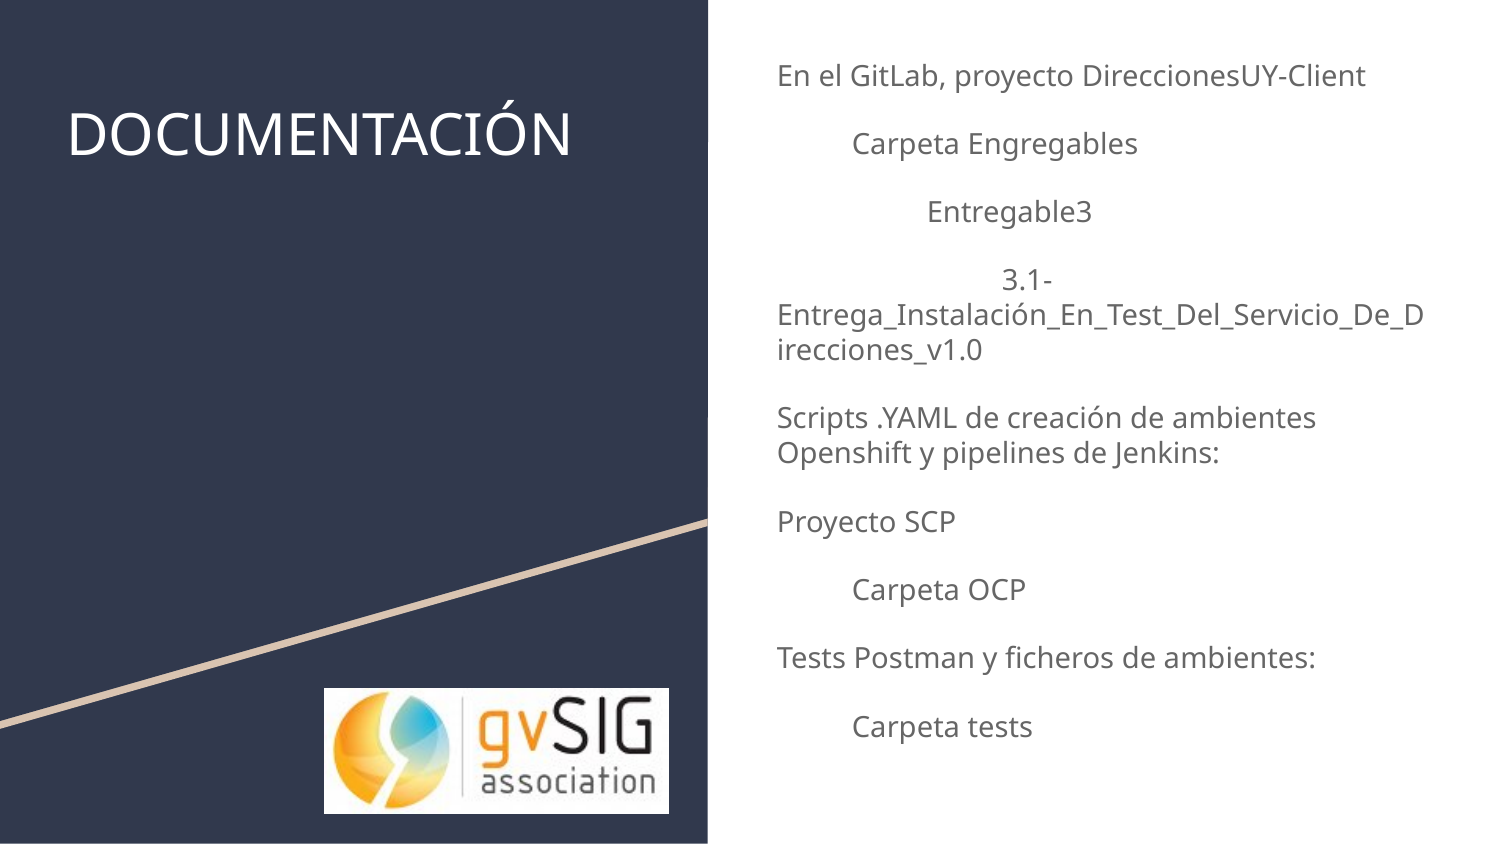

En el GitLab, proyecto DireccionesUY-Client
	Carpeta Engregables
		Entregable3
			3.1-Entrega_Instalación_En_Test_Del_Servicio_De_Direcciones_v1.0
Scripts .YAML de creación de ambientes Openshift y pipelines de Jenkins:
Proyecto SCP
	Carpeta OCP
Tests Postman y ficheros de ambientes:
	Carpeta tests
# DOCUMENTACIÓN